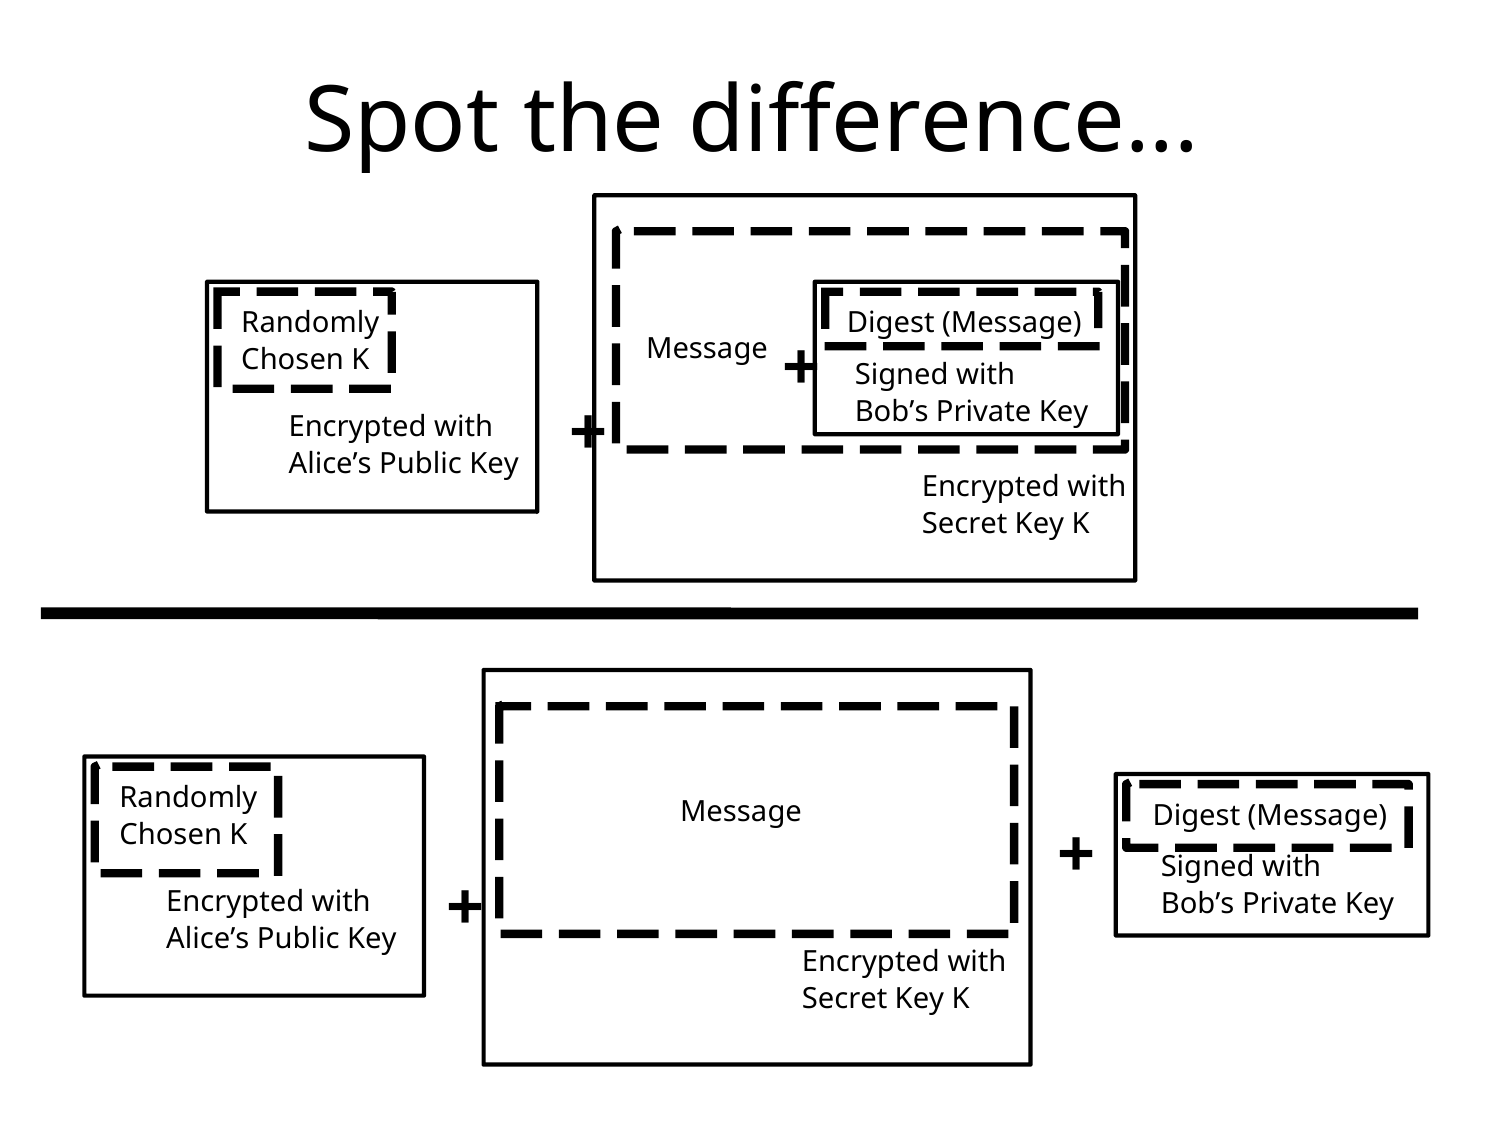

# Spot the difference...
Randomly
Chosen K
Digest (Message)
+
Message
Signed with
Bob’s Private Key
+
Encrypted with
Alice’s Public Key
Encrypted with
Secret Key K
Randomly
Chosen K
Message
Digest (Message)
+
Signed with
Bob’s Private Key
+
Encrypted with
Alice’s Public Key
Encrypted with
Secret Key K